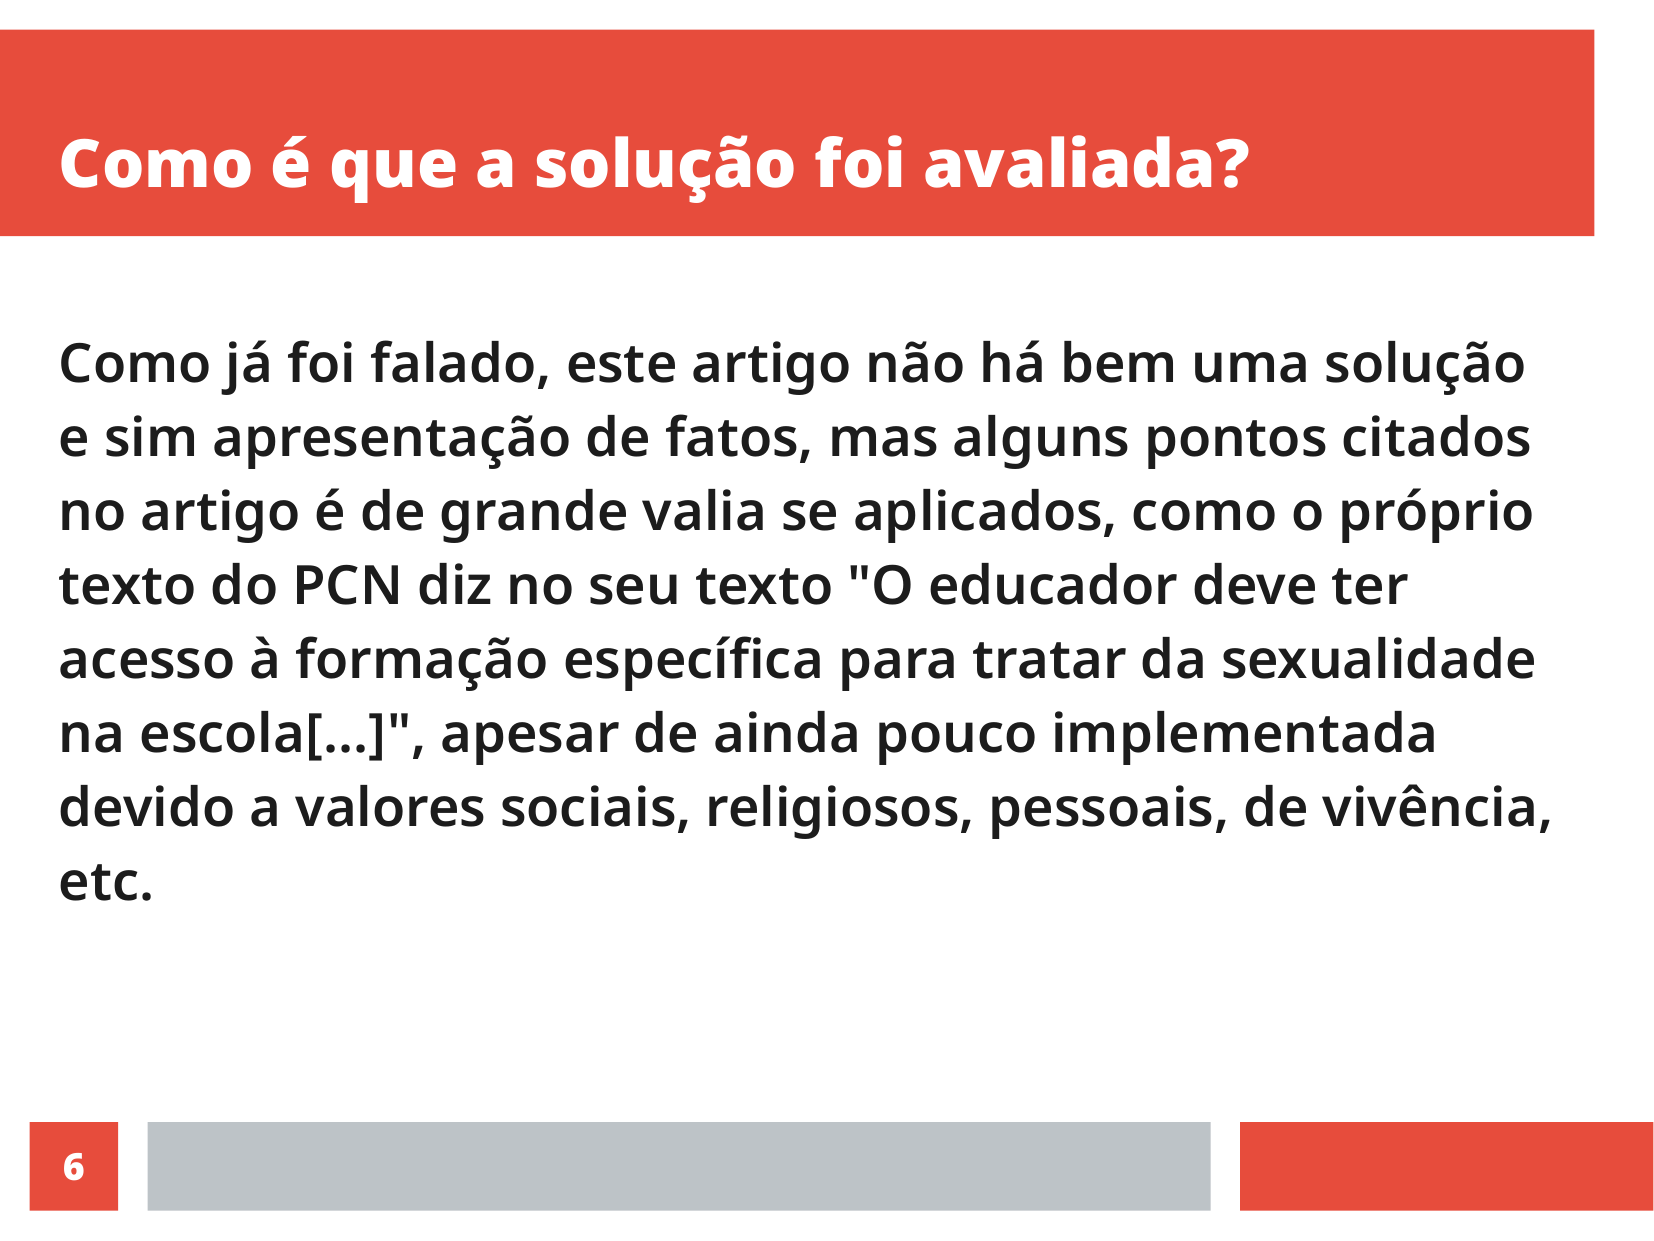

# Como é que a solução foi avaliada?
Como já foi falado, este artigo não há bem uma solução e sim apresentação de fatos, mas alguns pontos citados no artigo é de grande valia se aplicados, como o próprio texto do PCN diz no seu texto "O educador deve ter acesso à formação específica para tratar da sexualidade na escola[...]", apesar de ainda pouco implementada devido a valores sociais, religiosos, pessoais, de vivência, etc.
6